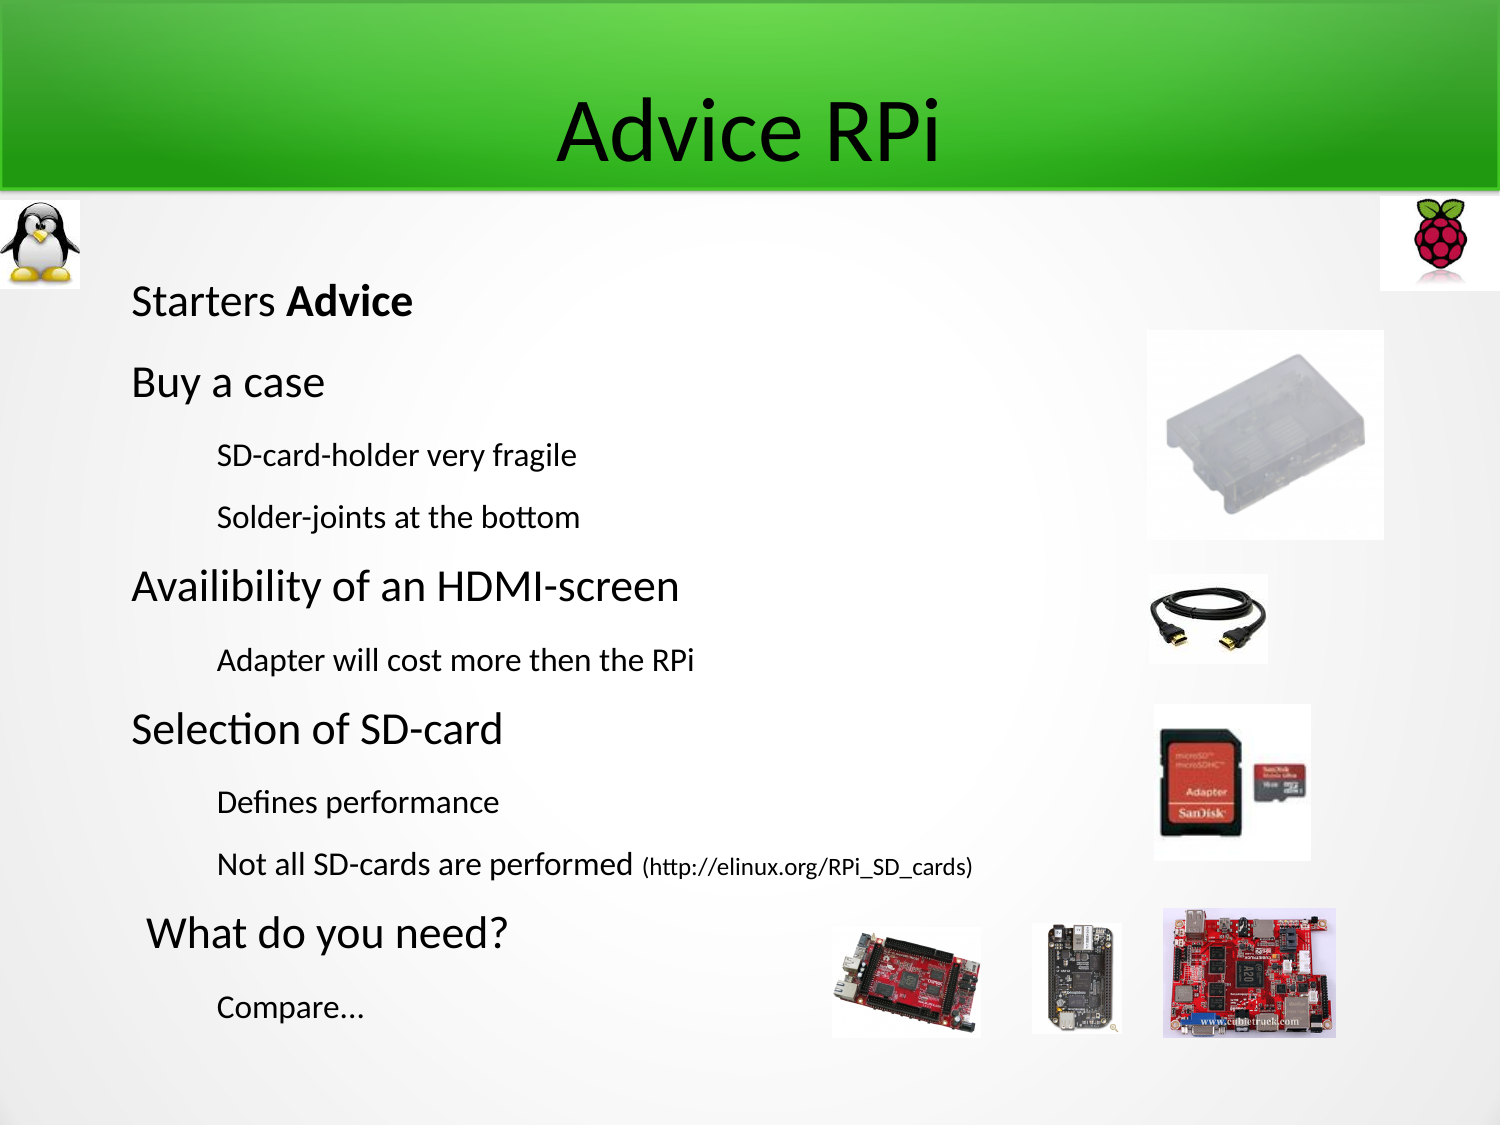

# Advice RPi
Starters Advice
Buy a case
SD-card-holder very fragile
Solder-joints at the bottom
Availibility of an HDMI-screen
Adapter will cost more then the RPi
Selection of SD-card
Defines performance
Not all SD-cards are performed (http://elinux.org/RPi_SD_cards)
What do you need?
Compare...